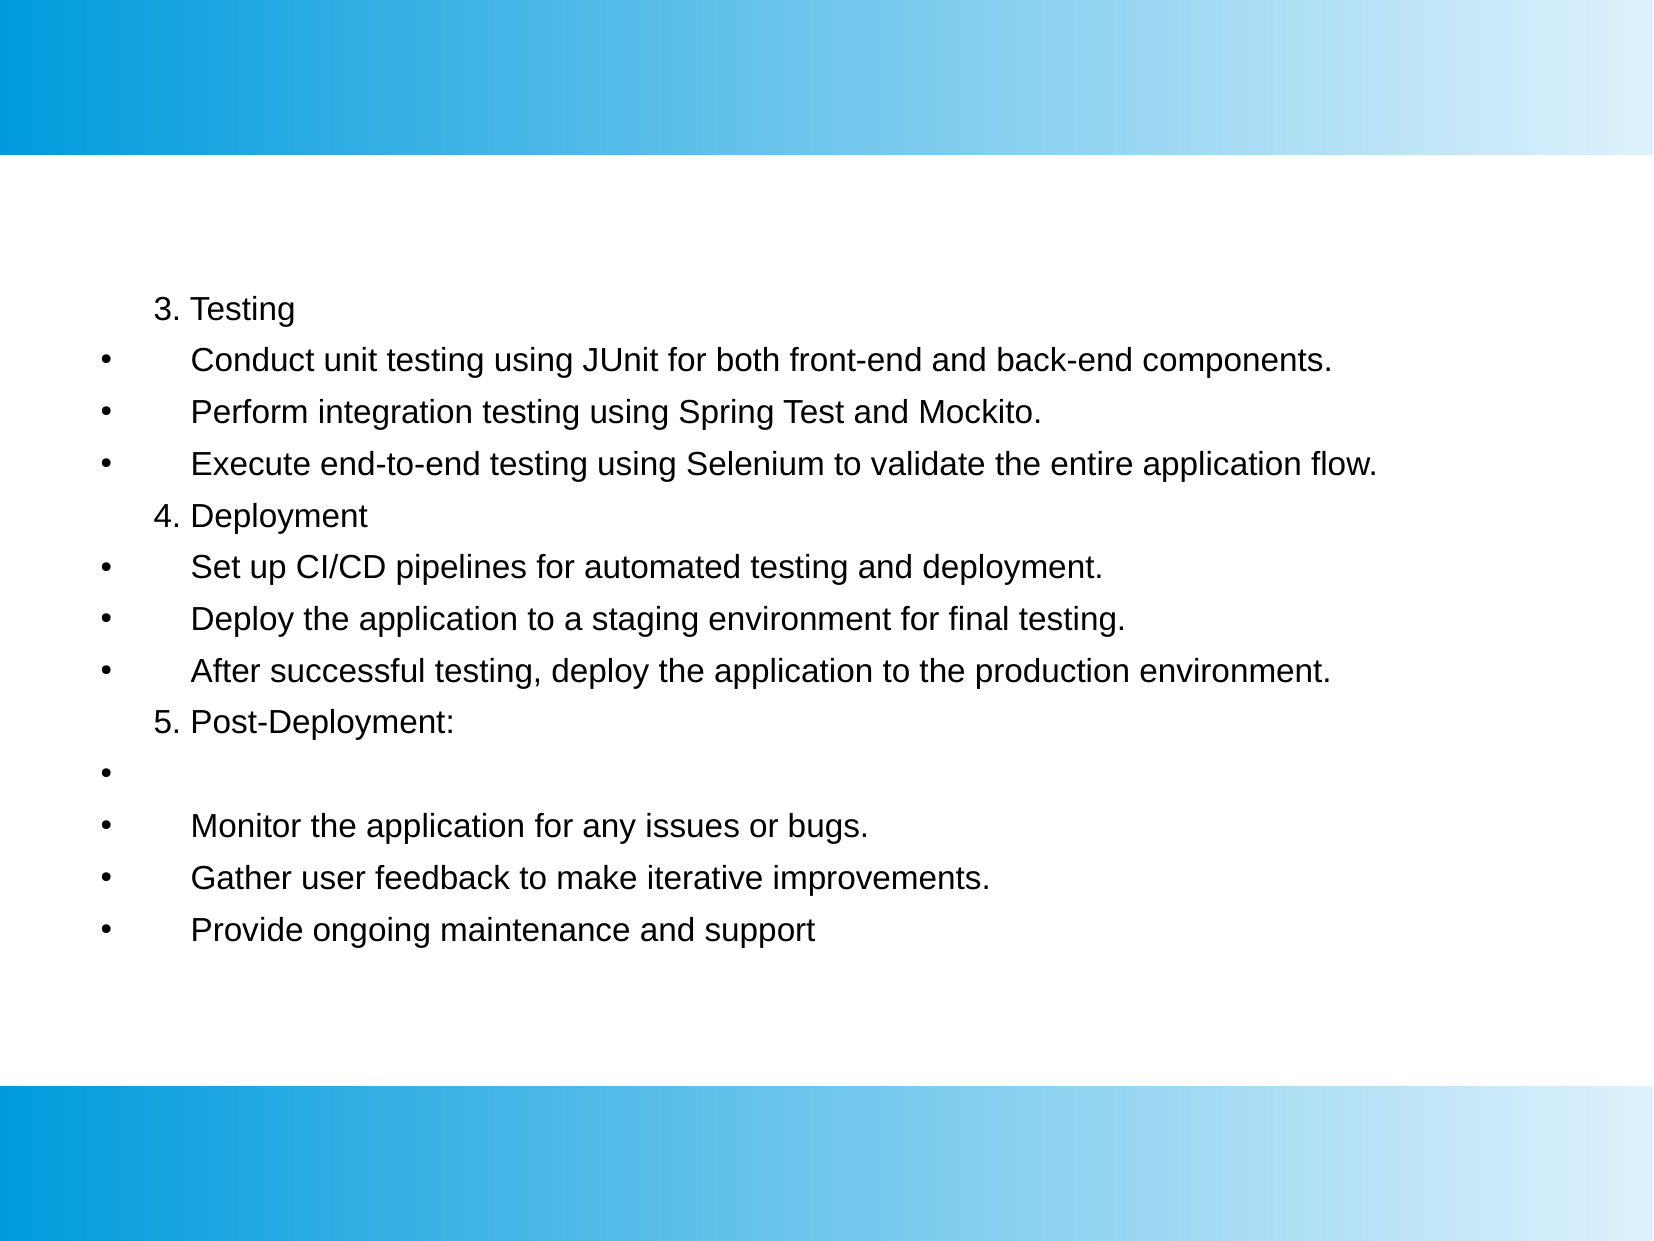

# 3. Testing
 Conduct unit testing using JUnit for both front-end and back-end components.
 Perform integration testing using Spring Test and Mockito.
 Execute end-to-end testing using Selenium to validate the entire application flow.
4. Deployment
 Set up CI/CD pipelines for automated testing and deployment.
 Deploy the application to a staging environment for final testing.
 After successful testing, deploy the application to the production environment.
5. Post-Deployment:
 Monitor the application for any issues or bugs.
 Gather user feedback to make iterative improvements.
 Provide ongoing maintenance and support